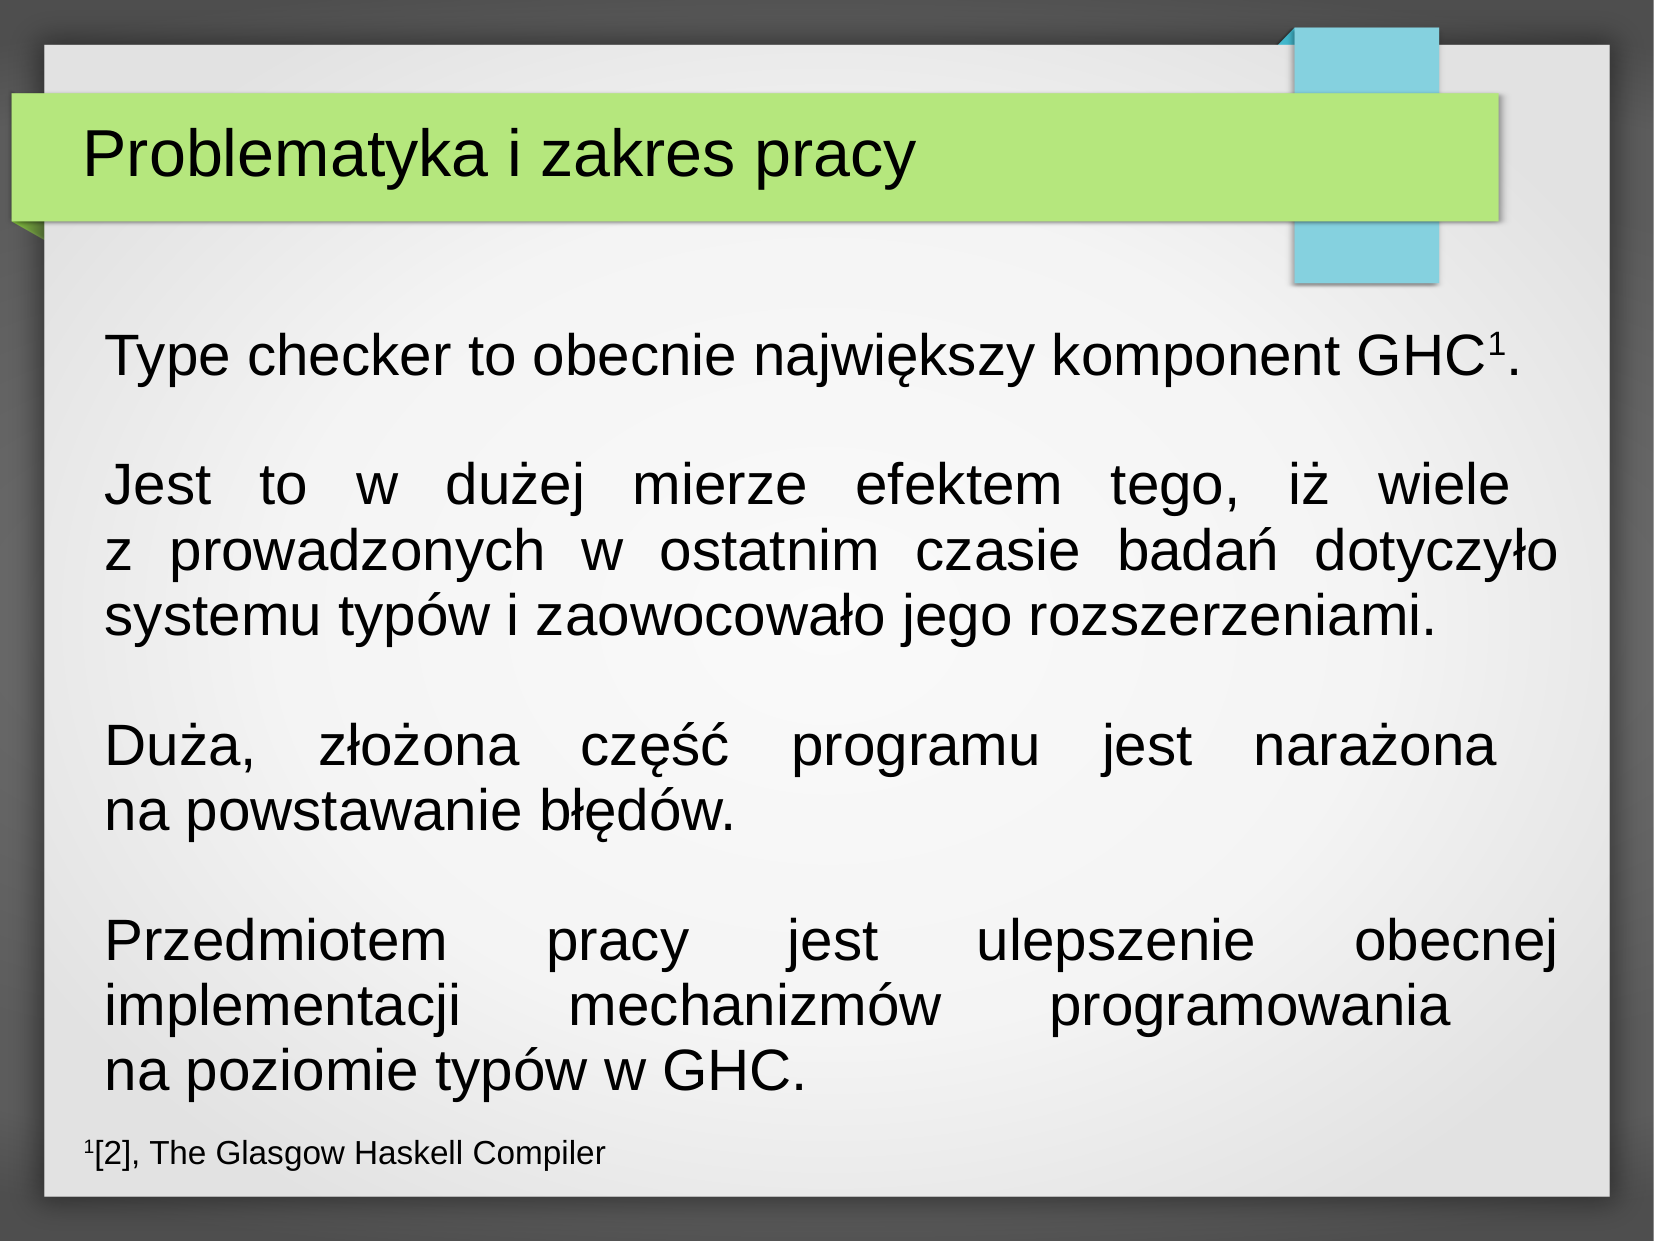

# Problematyka i zakres pracy
Type checker to obecnie największy komponent GHC1.
Jest to w dużej mierze efektem tego, iż wiele
z prowadzonych w ostatnim czasie badań dotyczyło systemu typów i zaowocowało jego rozszerzeniami.
Duża, złożona część programu jest narażona
na powstawanie błędów.
Przedmiotem pracy jest ulepszenie obecnej implementacji mechanizmów programowania
na poziomie typów w GHC.
1[2], The Glasgow Haskell Compiler